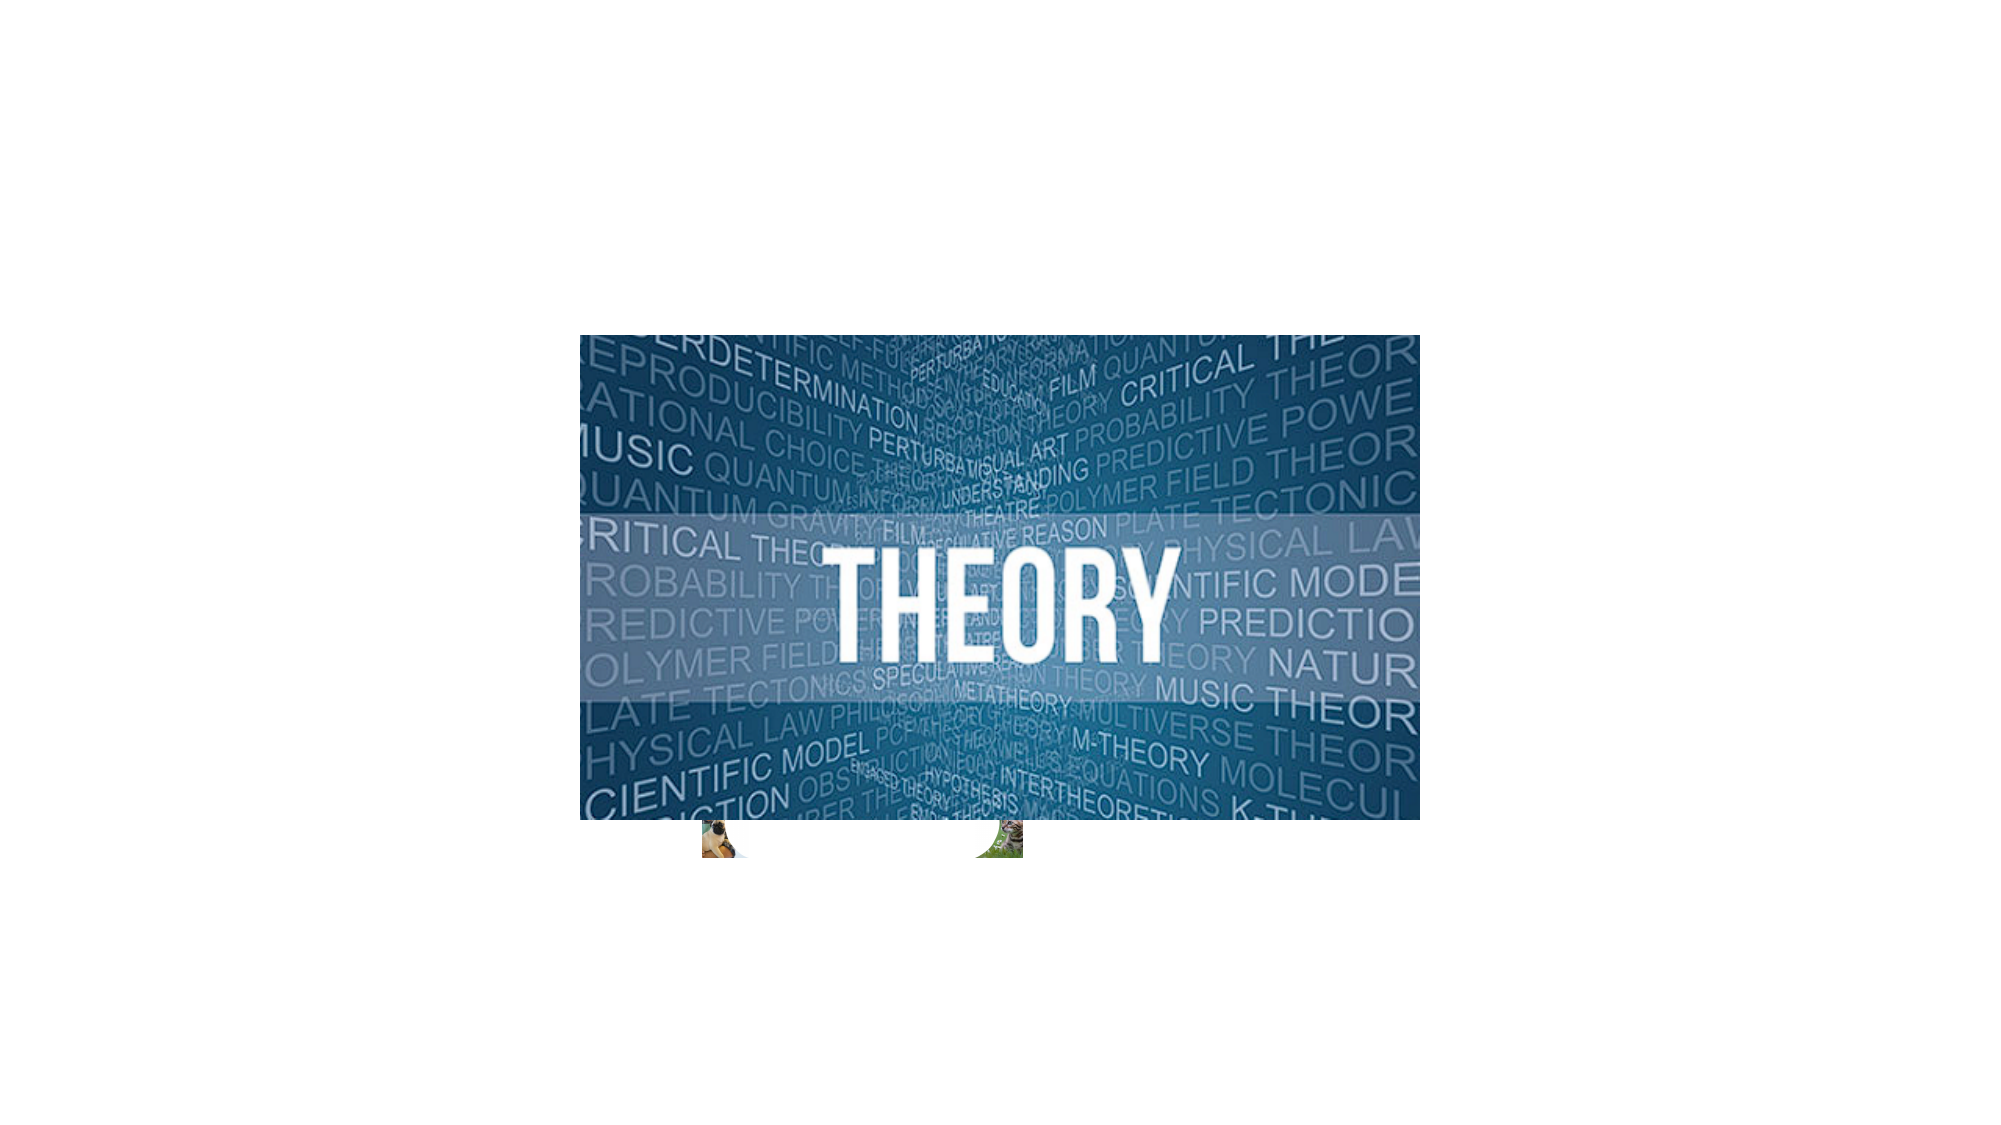

# I. Partea Teoretica
 July 13, 2024
Grupa ST-3
3